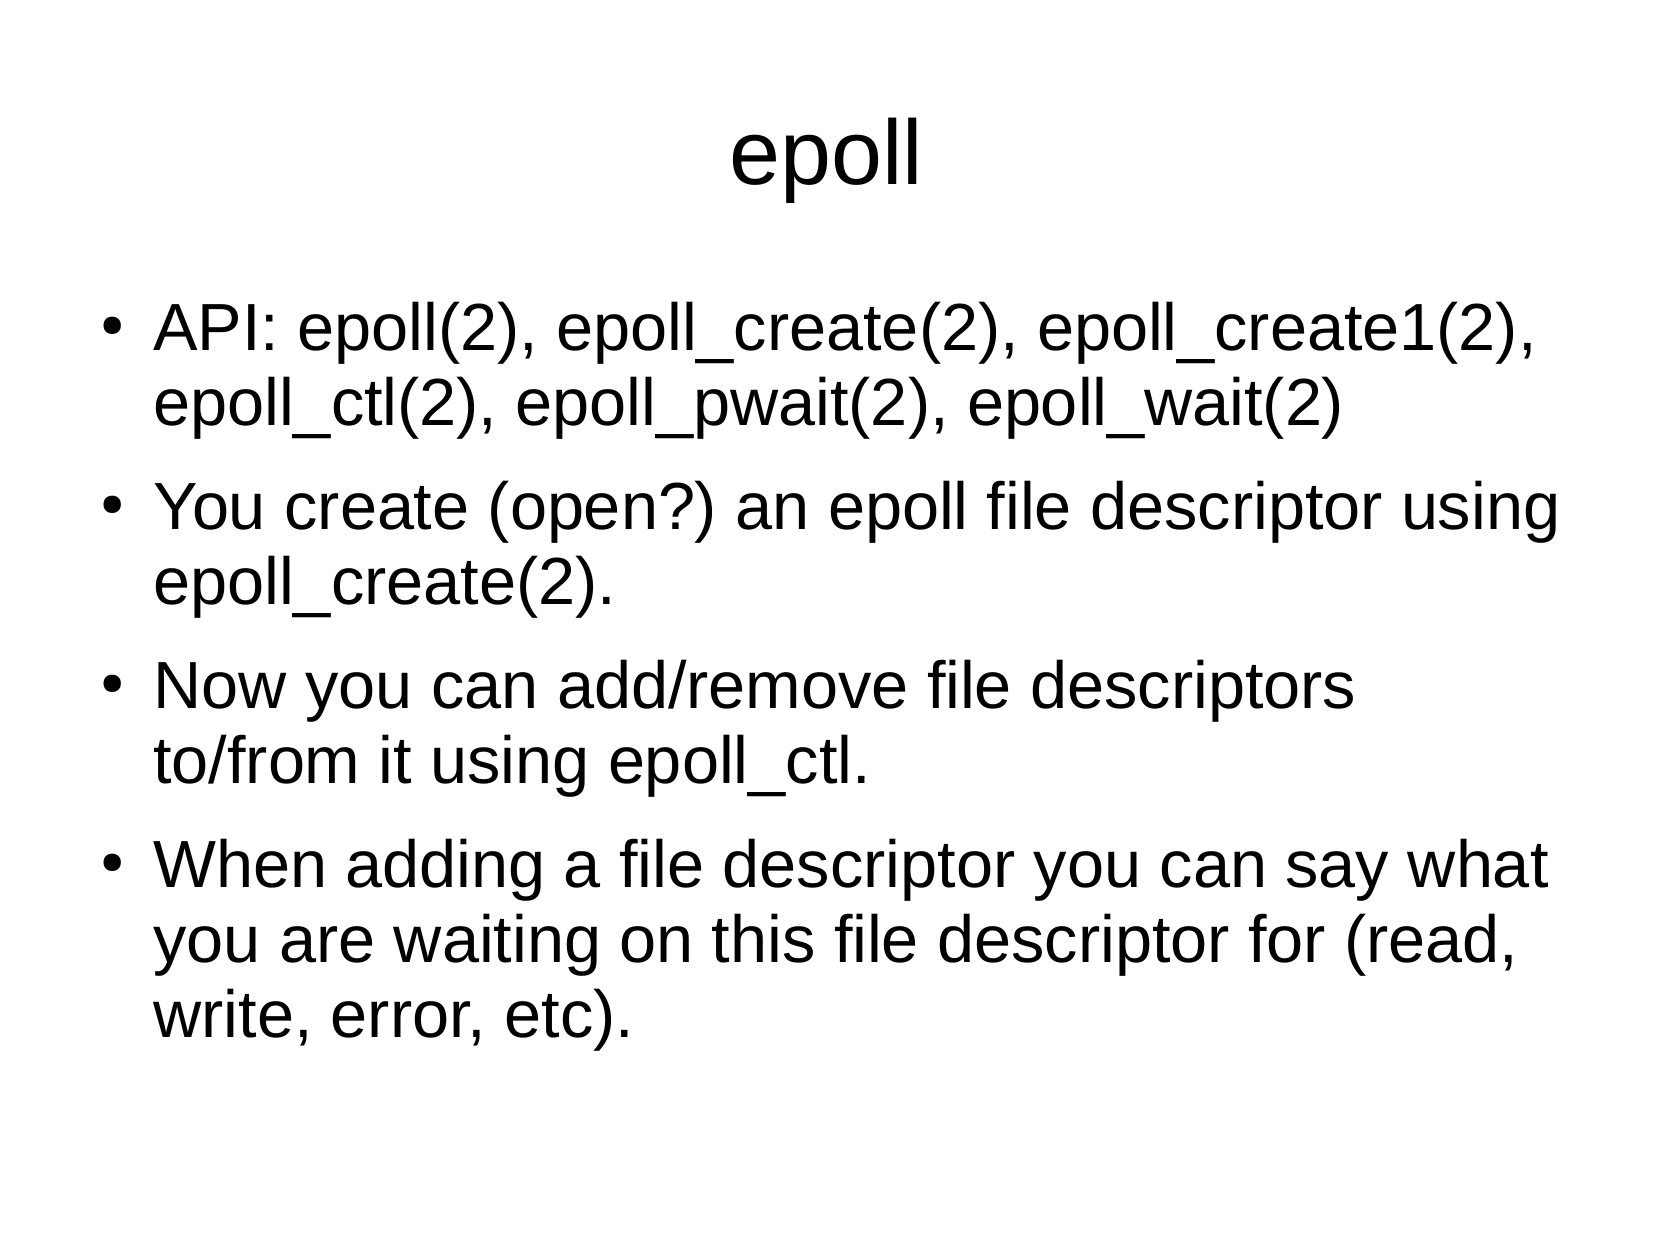

# epoll
API: epoll(2), epoll_create(2), epoll_create1(2), epoll_ctl(2), epoll_pwait(2), epoll_wait(2)
You create (open?) an epoll file descriptor using epoll_create(2).
Now you can add/remove file descriptors to/from it using epoll_ctl.
When adding a file descriptor you can say what you are waiting on this file descriptor for (read, write, error, etc).